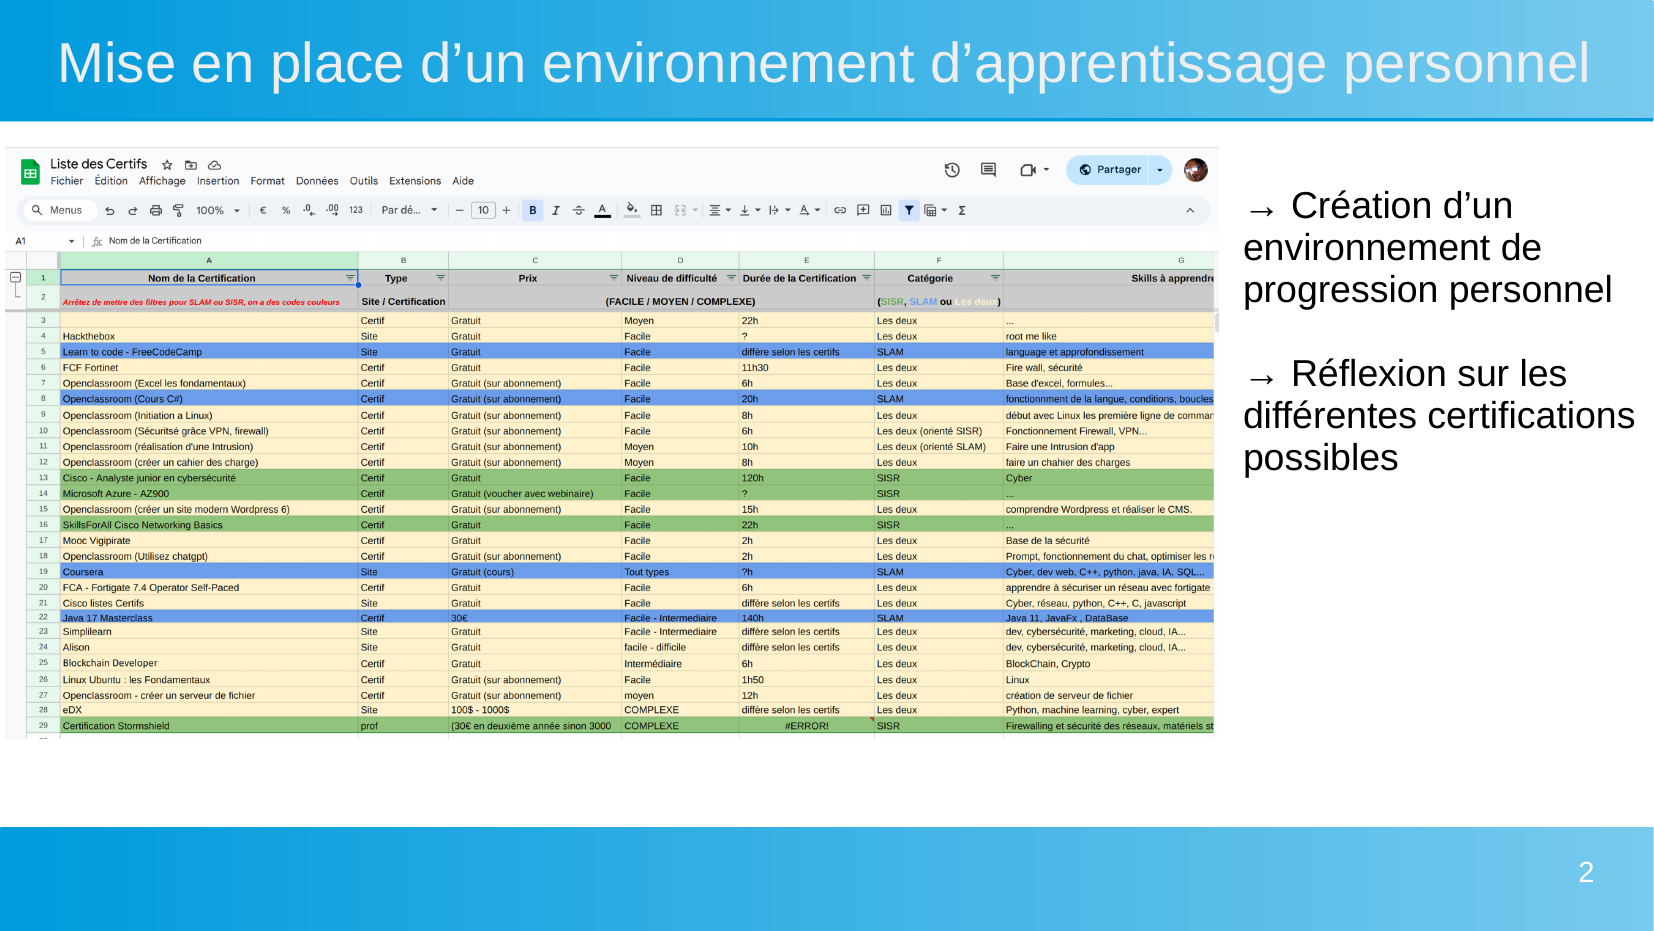

# Mise en place d’un environnement d’apprentissage personnel
→ Création d’un environnement de progression personnel
→ Réflexion sur les différentes certifications possibles
2